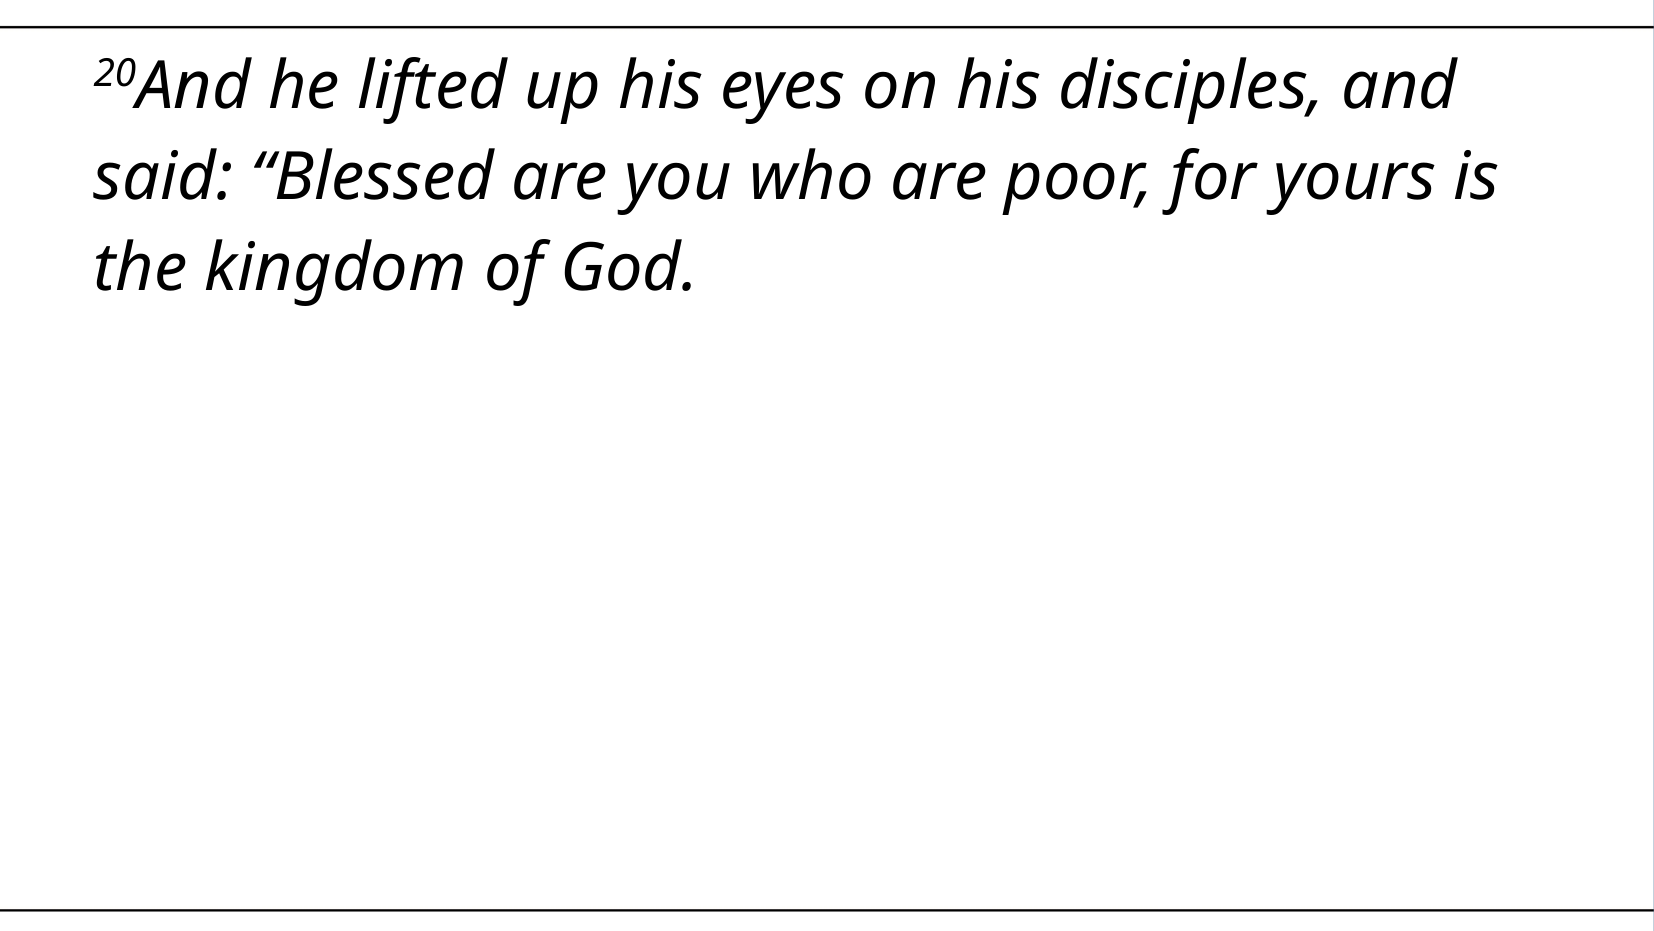

20And he lifted up his eyes on his disciples, and
said: “Blessed are you who are poor, for yours is
the kingdom of God.